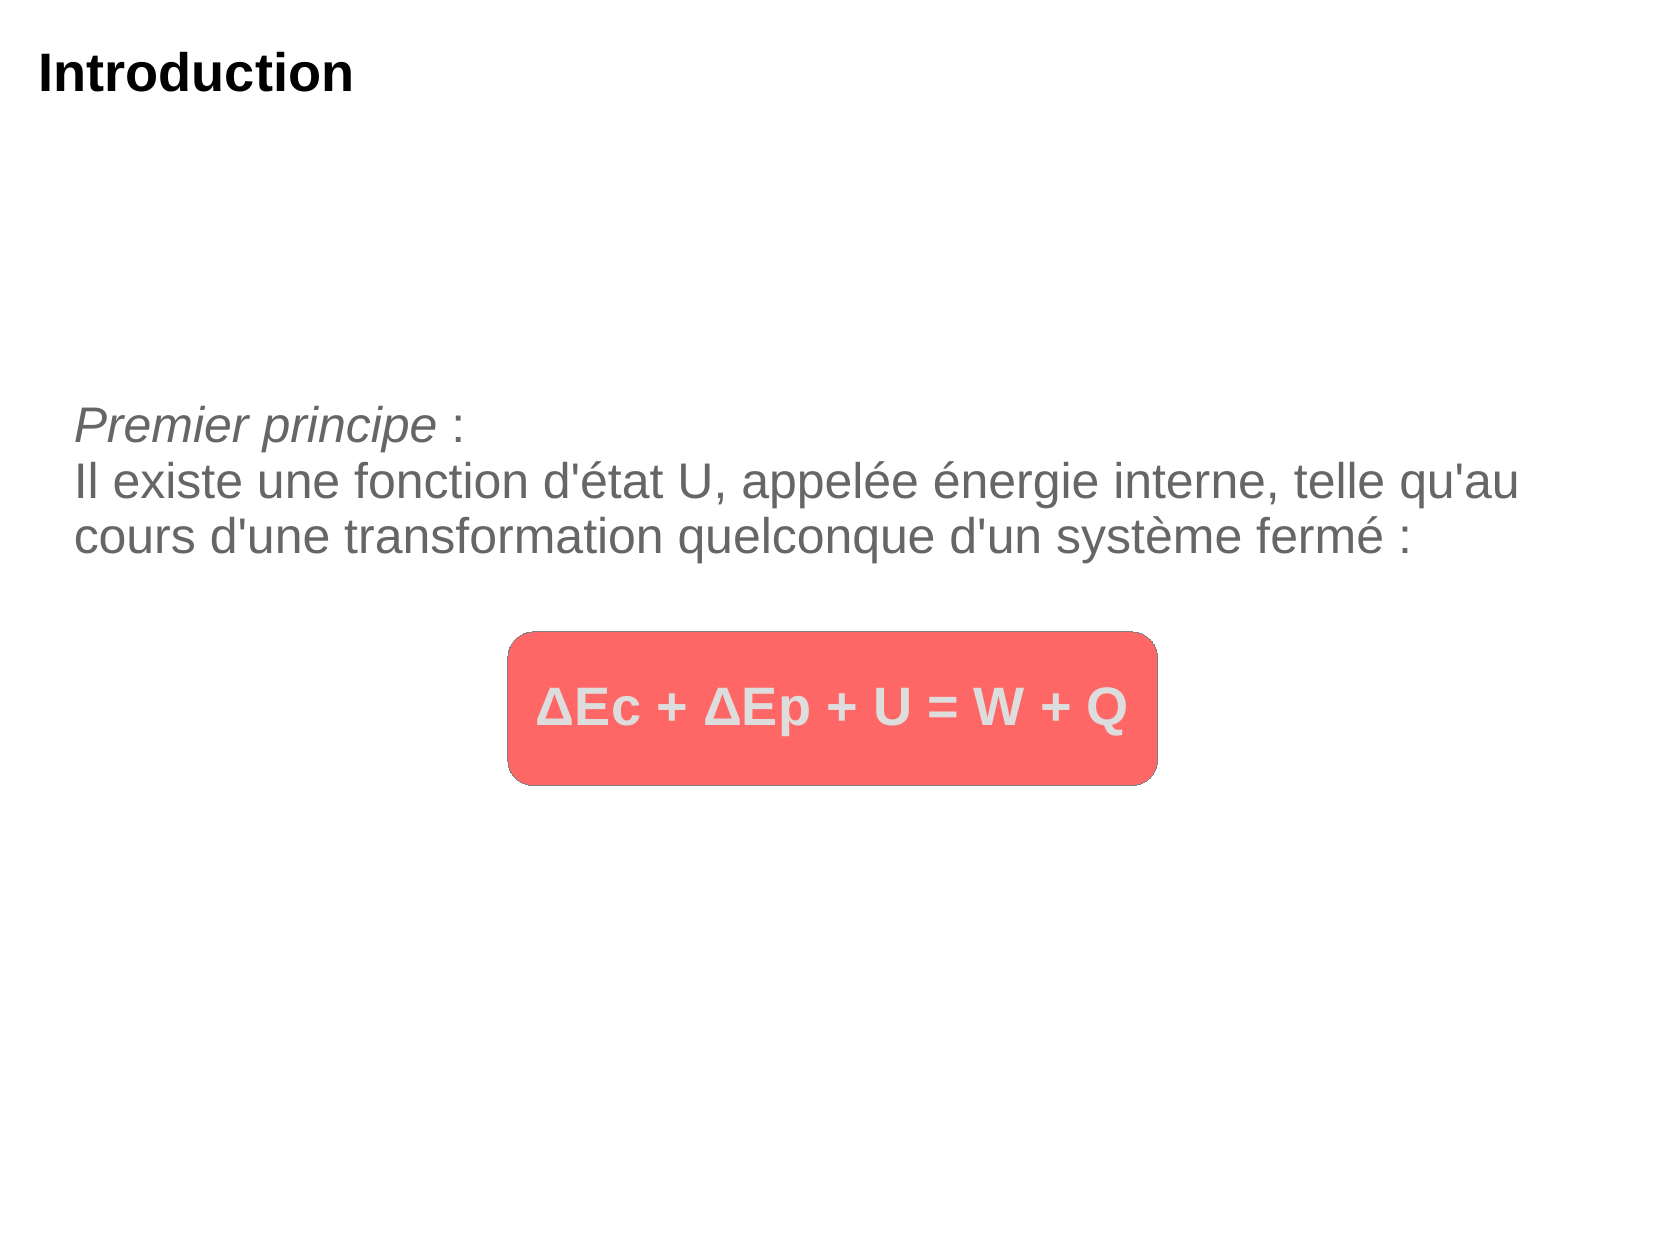

Introduction
Premier principe :
Il existe une fonction d'état U, appelée énergie interne, telle qu'au cours d'une transformation quelconque d'un système fermé :
ΔEc + ΔEp + U = W + Q